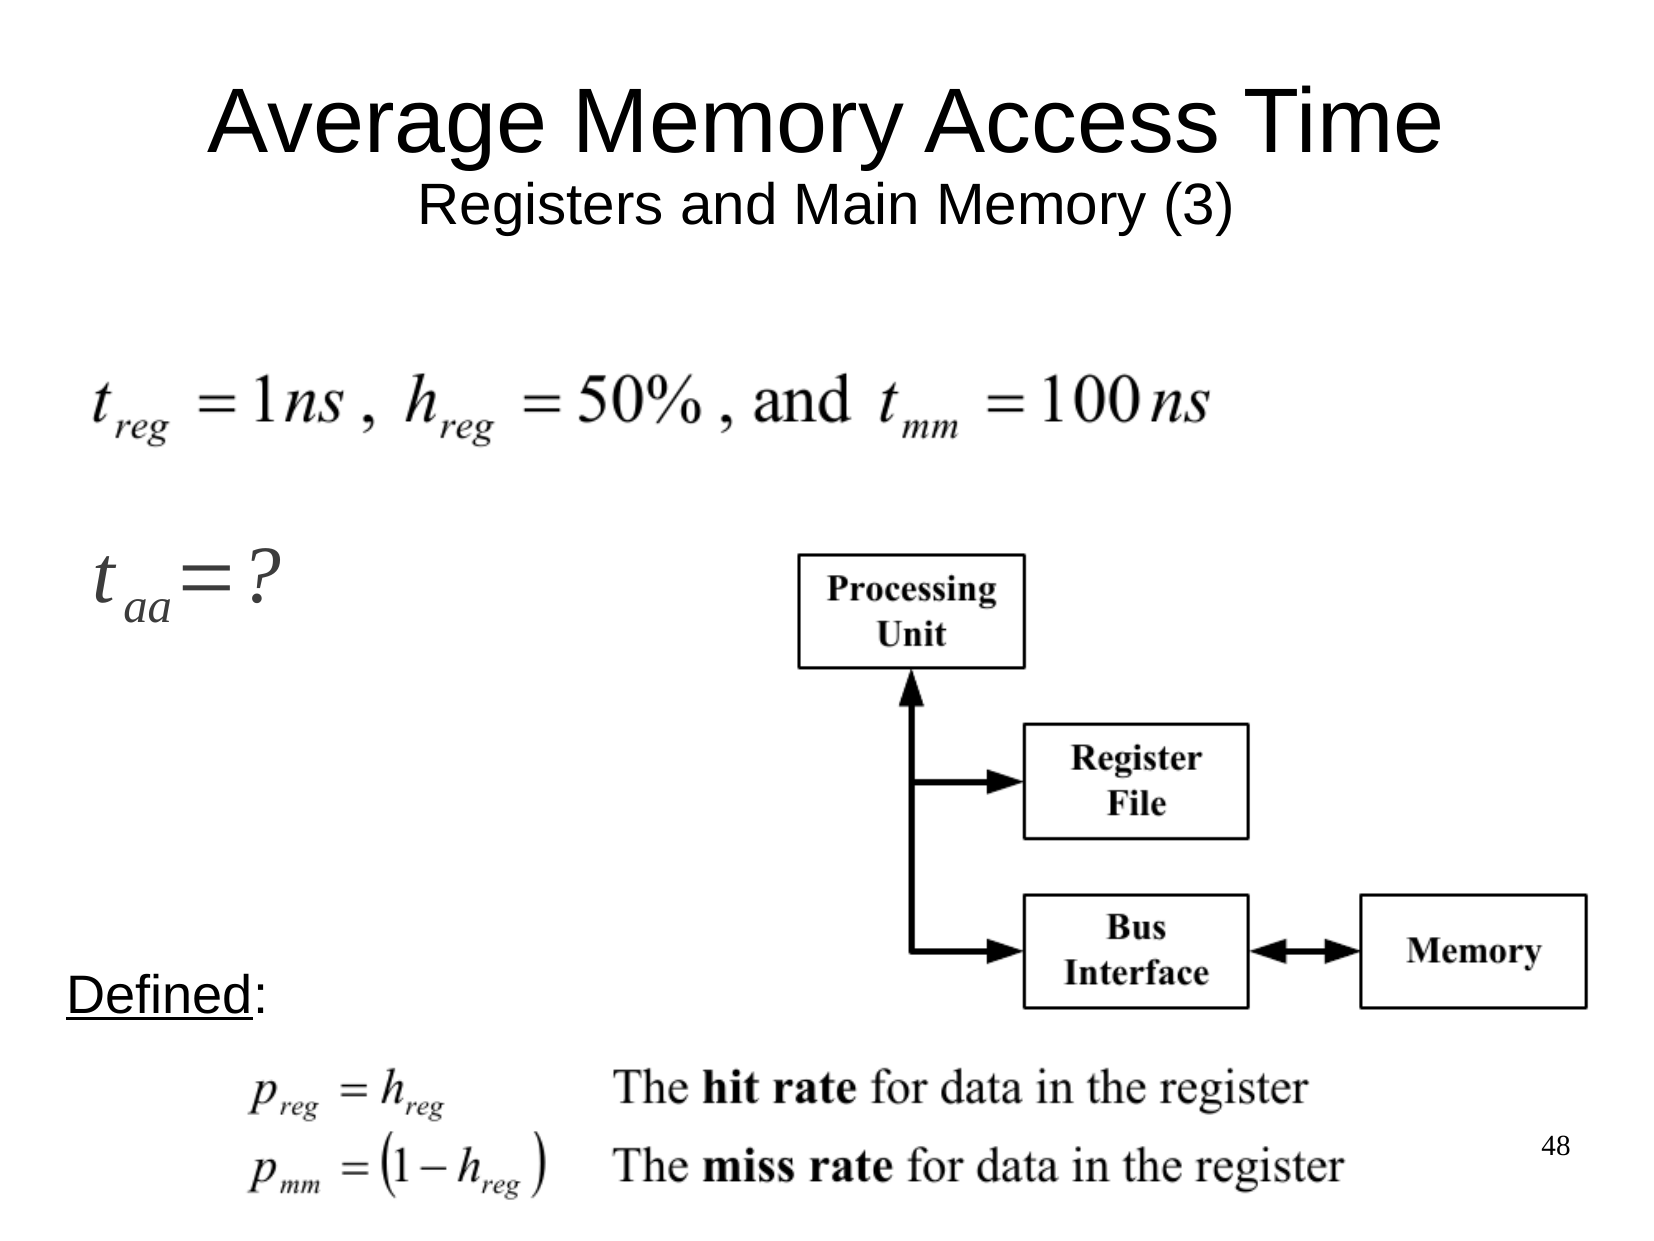

# Average Memory Access Time Registers and Main Memory (3)
Defined:
48